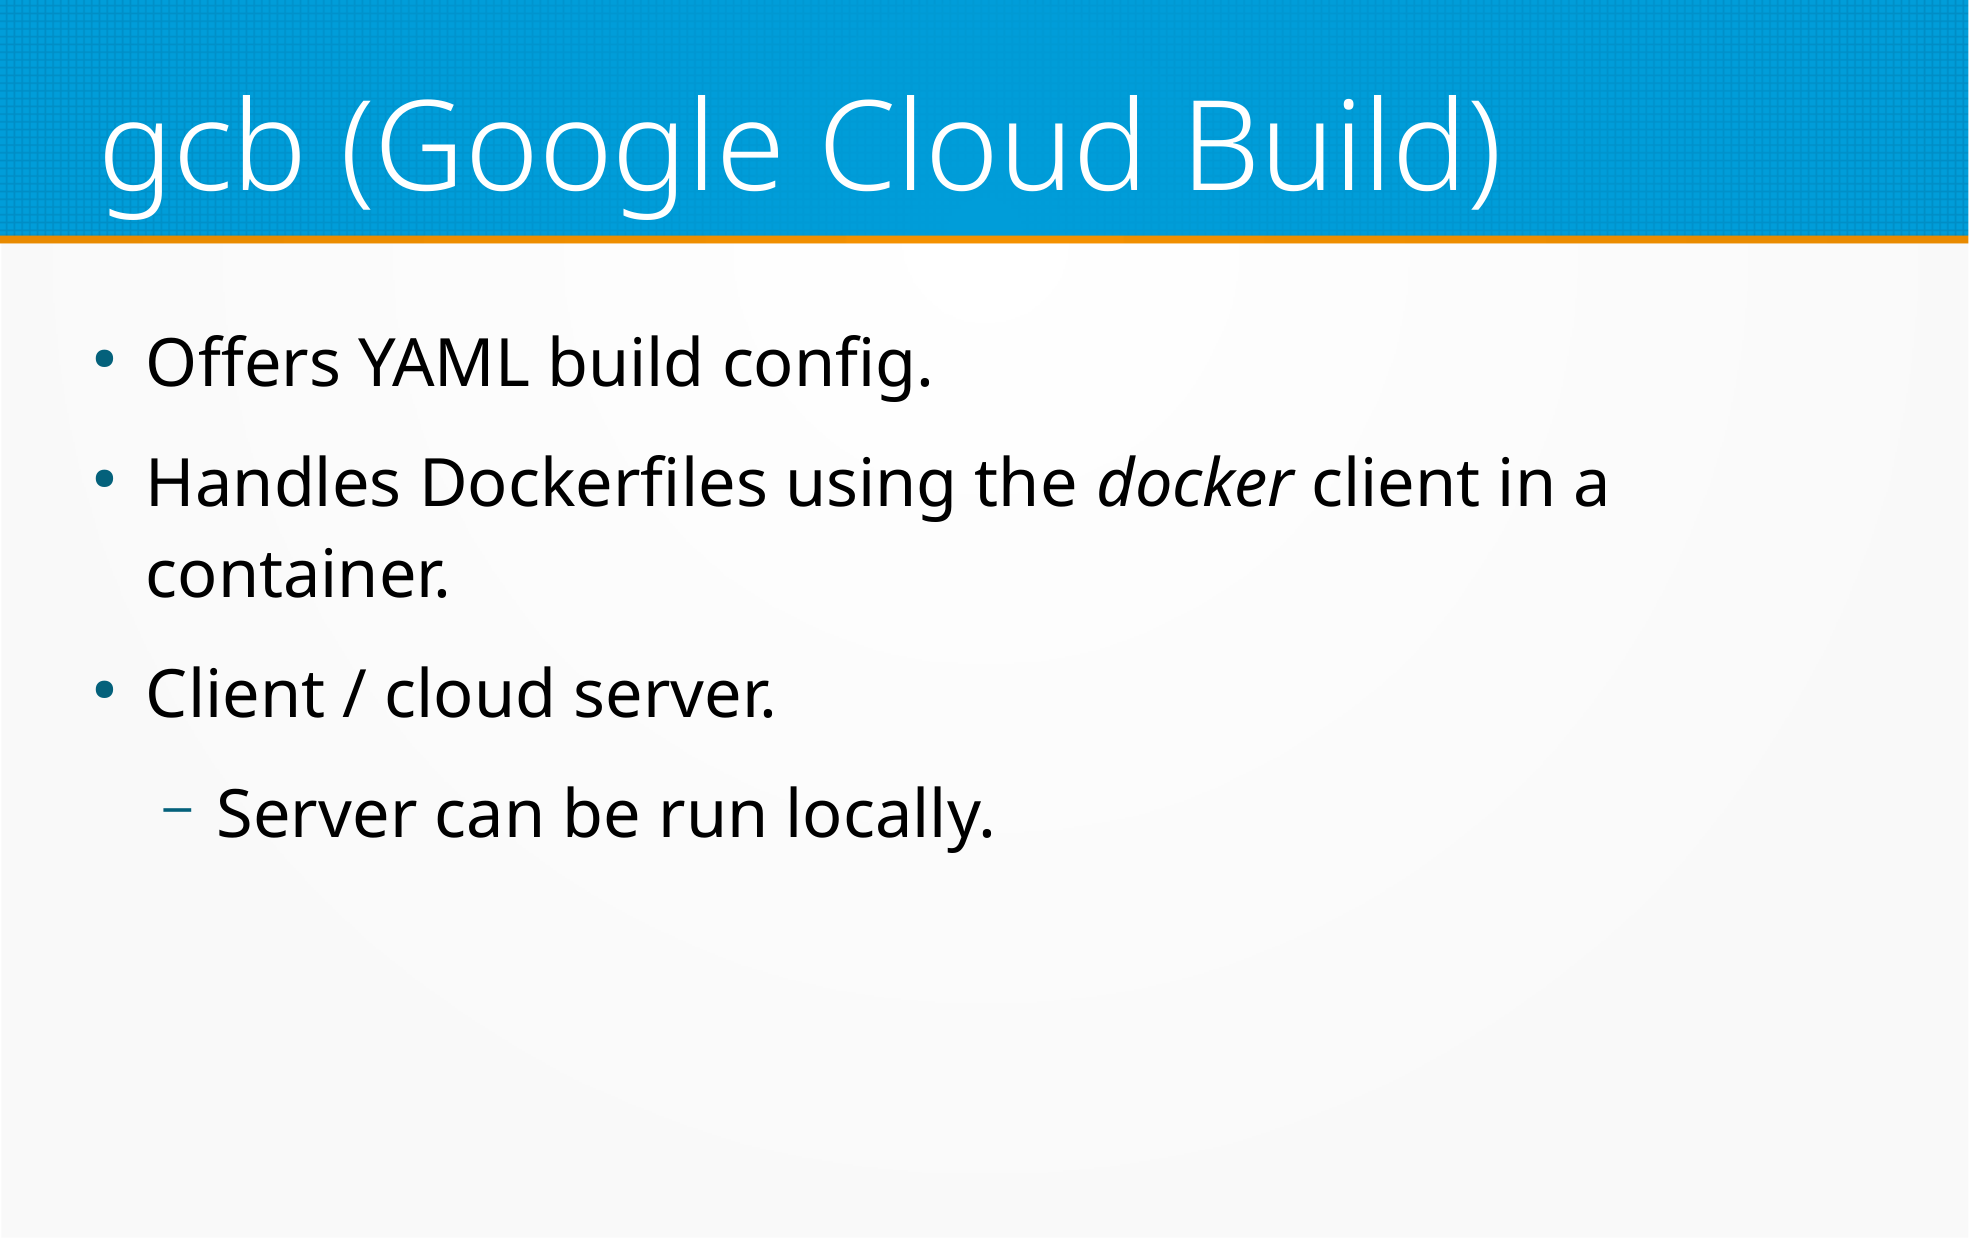

# gcb (Google Cloud Build)
Offers YAML build config.
Handles Dockerfiles using the docker client in a container.
Client / cloud server.
Server can be run locally.